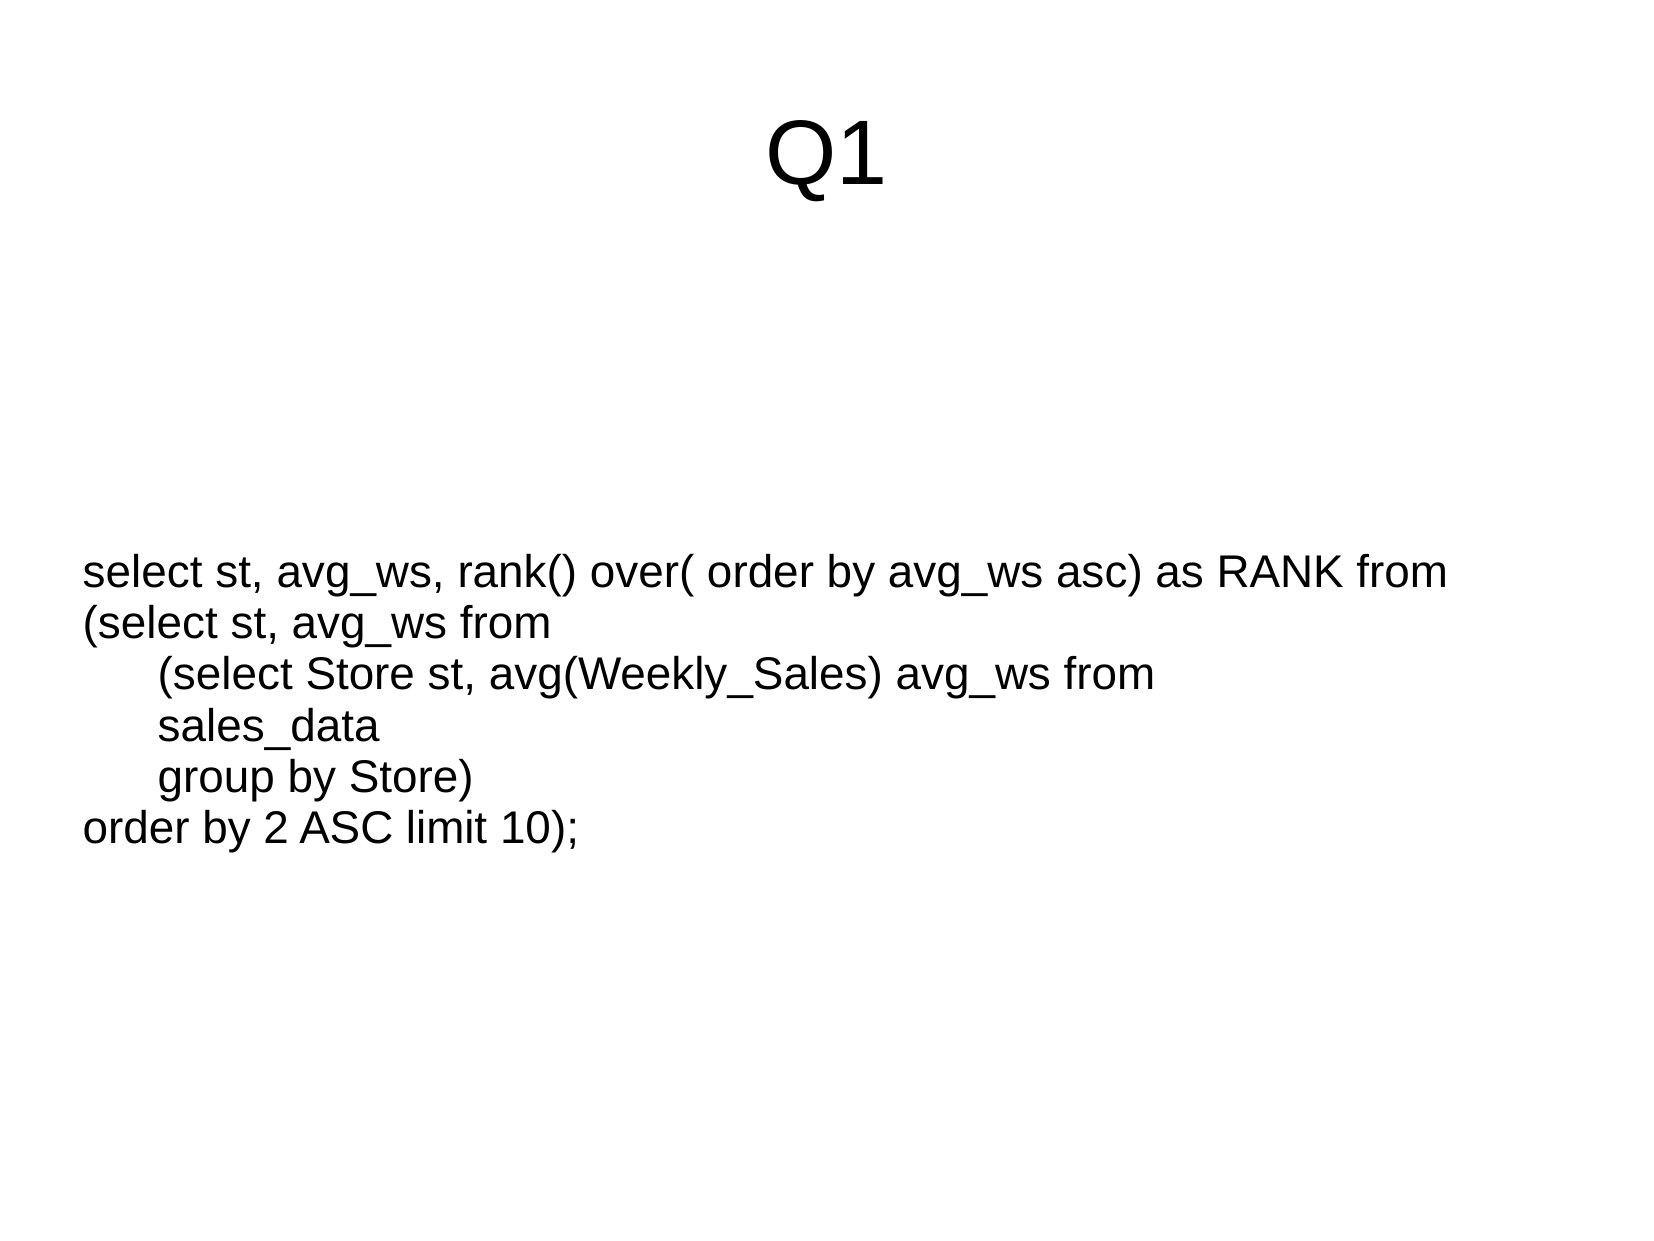

# Q1
select st, avg_ws, rank() over( order by avg_ws asc) as RANK from
(select st, avg_ws from
	(select Store st, avg(Weekly_Sales) avg_ws from
	sales_data
	group by Store)
order by 2 ASC limit 10);